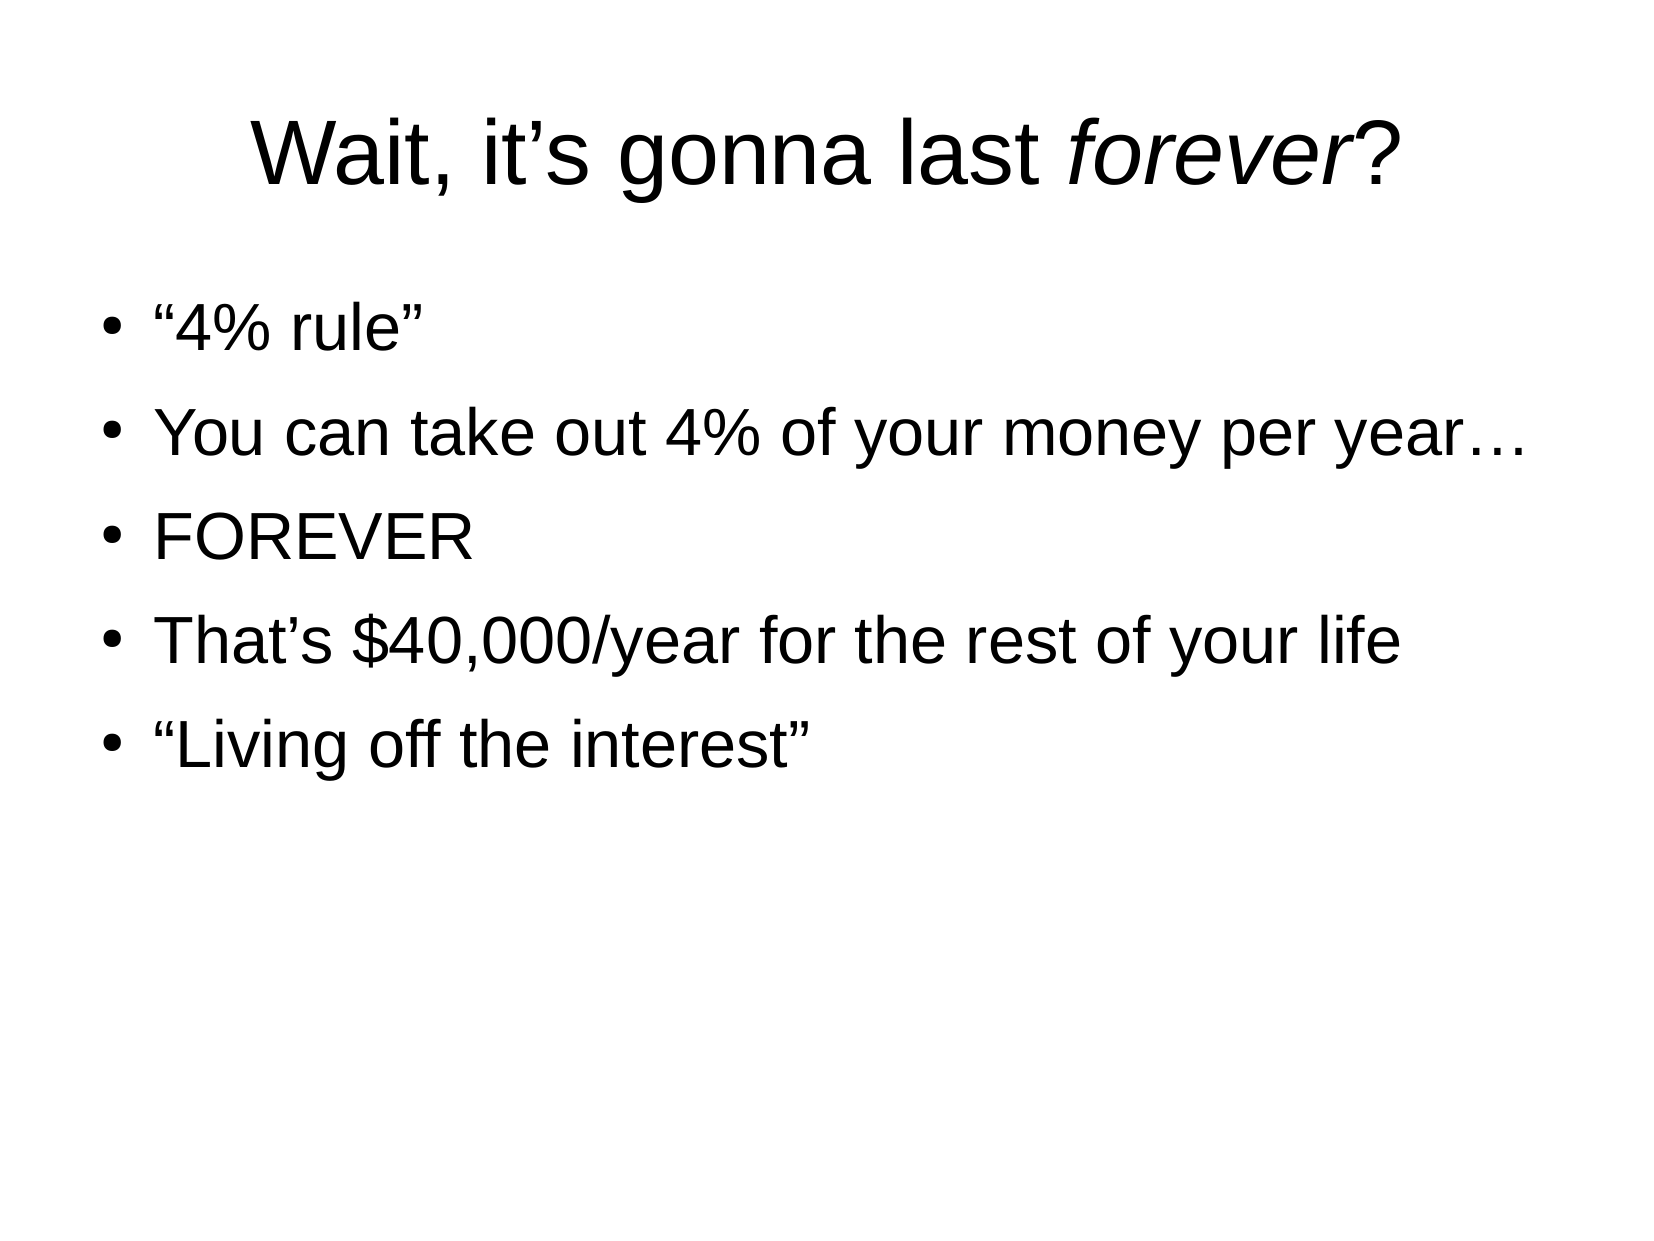

# Wait, it’s gonna last forever?
“4% rule”
You can take out 4% of your money per year…
FOREVER
That’s $40,000/year for the rest of your life
“Living off the interest”